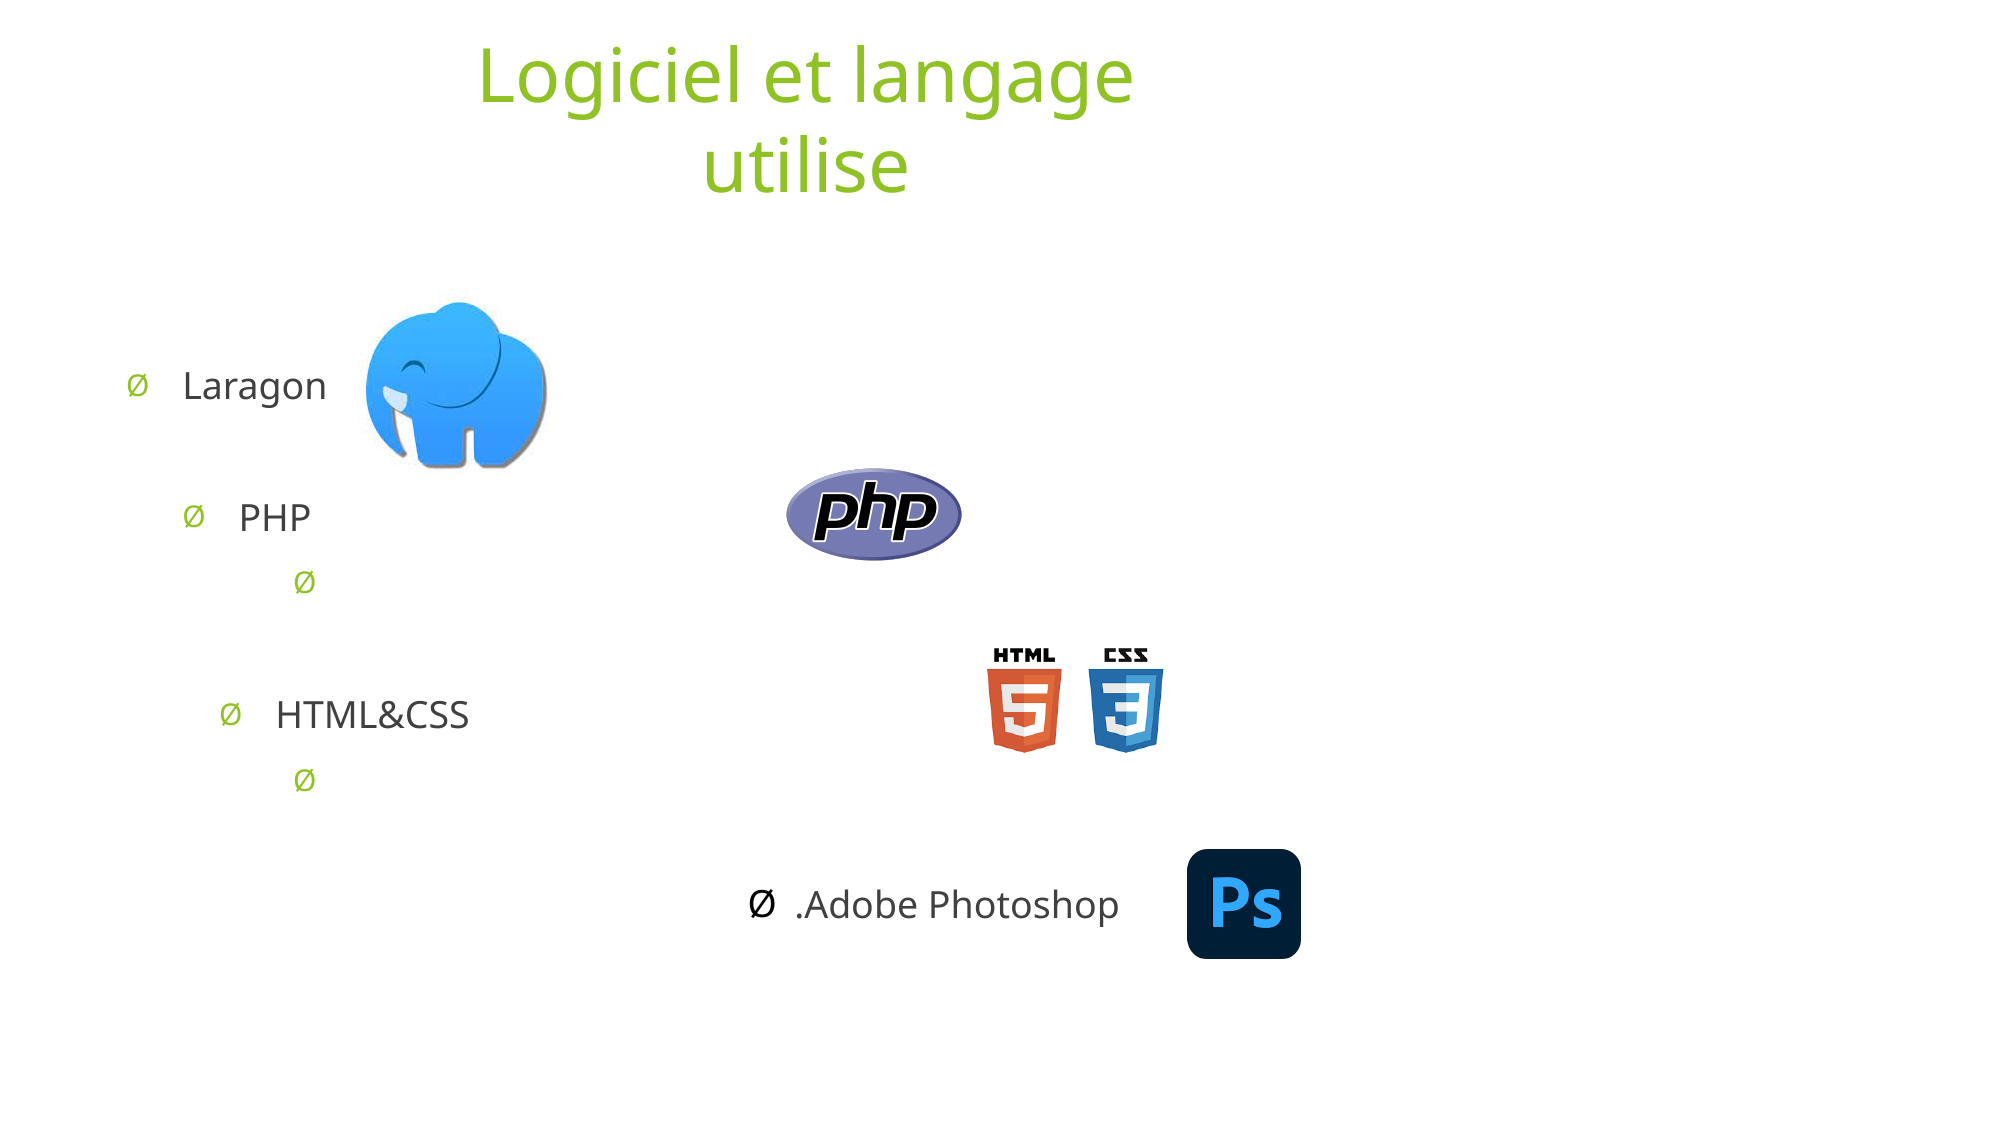

# Logiciel et langage utilise
Laragon
PHP
HTML&CSS
.Adobe Photoshop